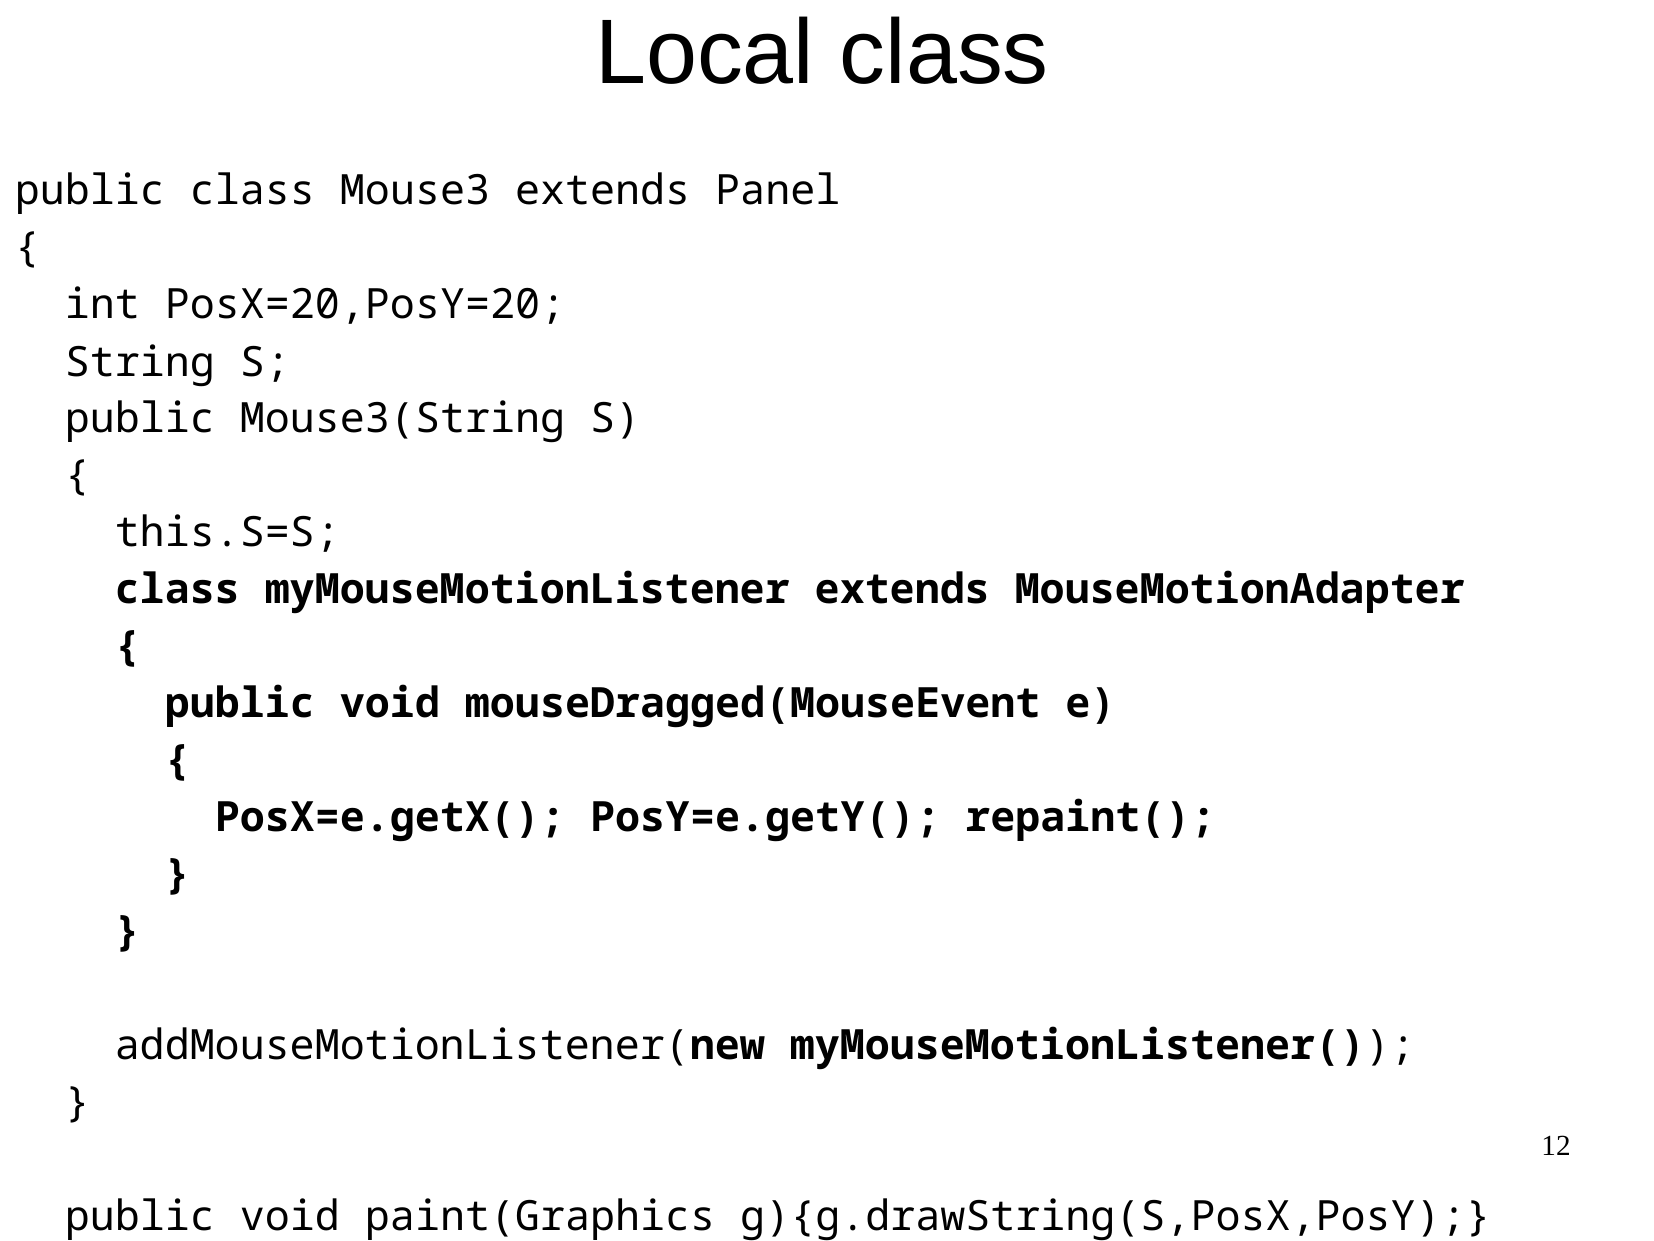

# Local class
public class Mouse3 extends Panel
{
 int PosX=20,PosY=20;
 String S;
 public Mouse3(String S)
 {
 this.S=S;
 class myMouseMotionListener extends MouseMotionAdapter
 {
 public void mouseDragged(MouseEvent e)
 {
 PosX=e.getX(); PosY=e.getY(); repaint();
 }
 }
 addMouseMotionListener(new myMouseMotionListener());
 }
 public void paint(Graphics g){g.drawString(S,PosX,PosY);}
 public static void main(String args[]) { . . . }
}
12